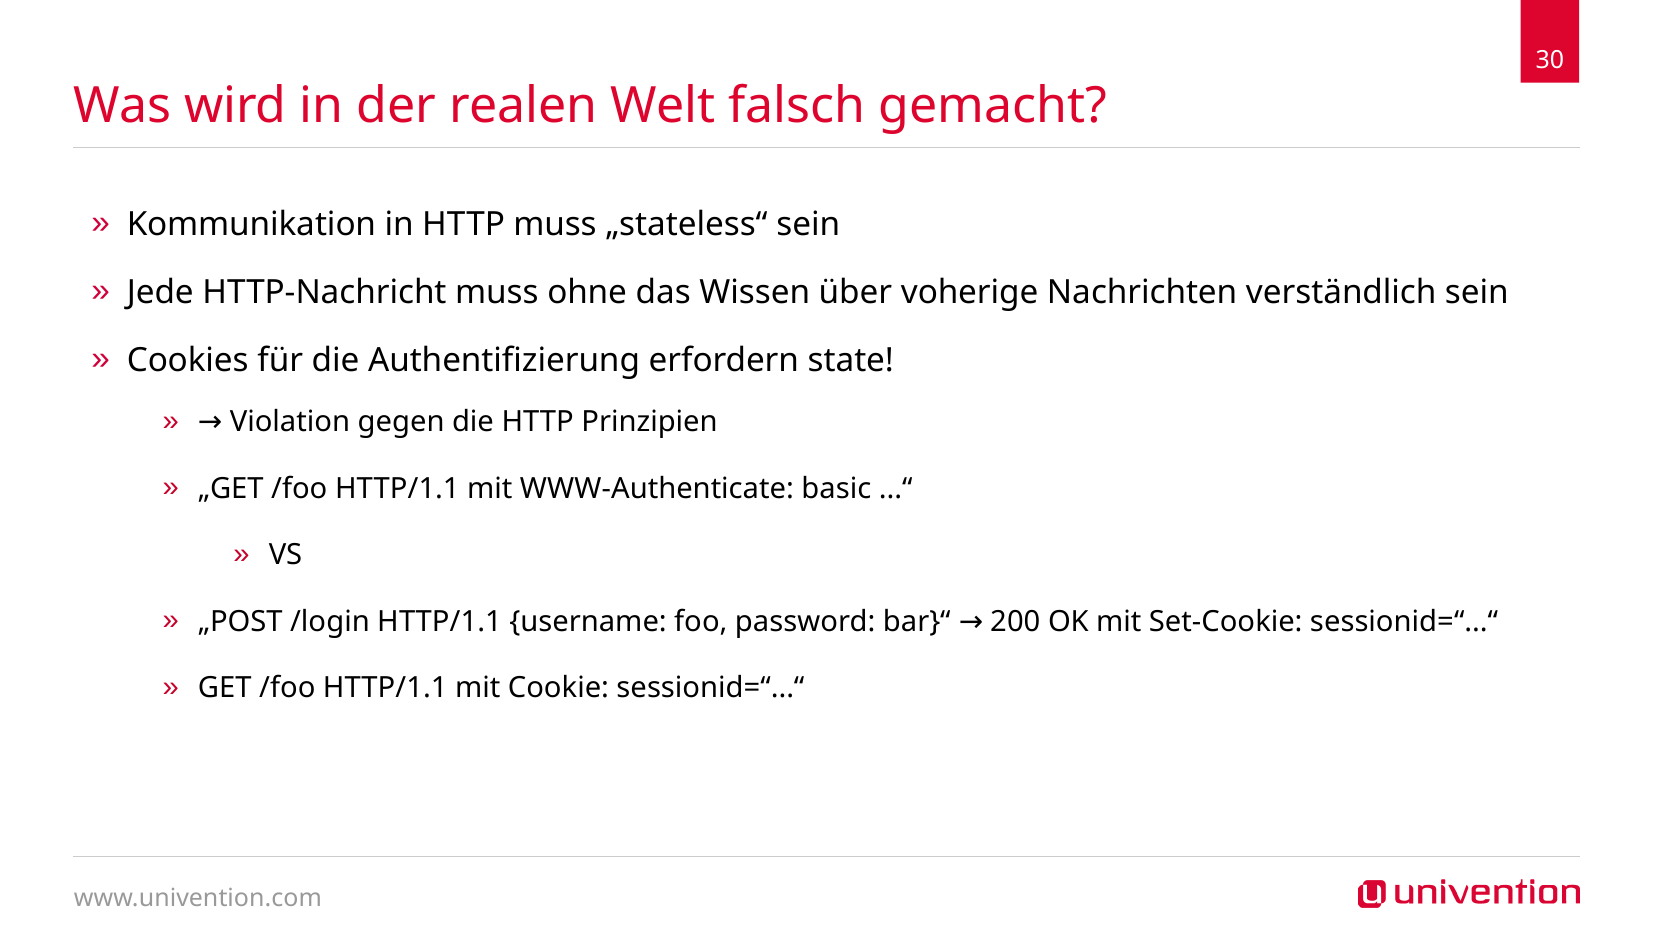

# Was wird in der realen Welt falsch gemacht?
Kommunikation in HTTP muss „stateless“ sein
Jede HTTP-Nachricht muss ohne das Wissen über voherige Nachrichten verständlich sein
Cookies für die Authentifizierung erfordern state!
→ Violation gegen die HTTP Prinzipien
„GET /foo HTTP/1.1 mit WWW-Authenticate: basic ...“
VS
„POST /login HTTP/1.1 {username: foo, password: bar}“ → 200 OK mit Set-Cookie: sessionid=“...“
GET /foo HTTP/1.1 mit Cookie: sessionid=“...“